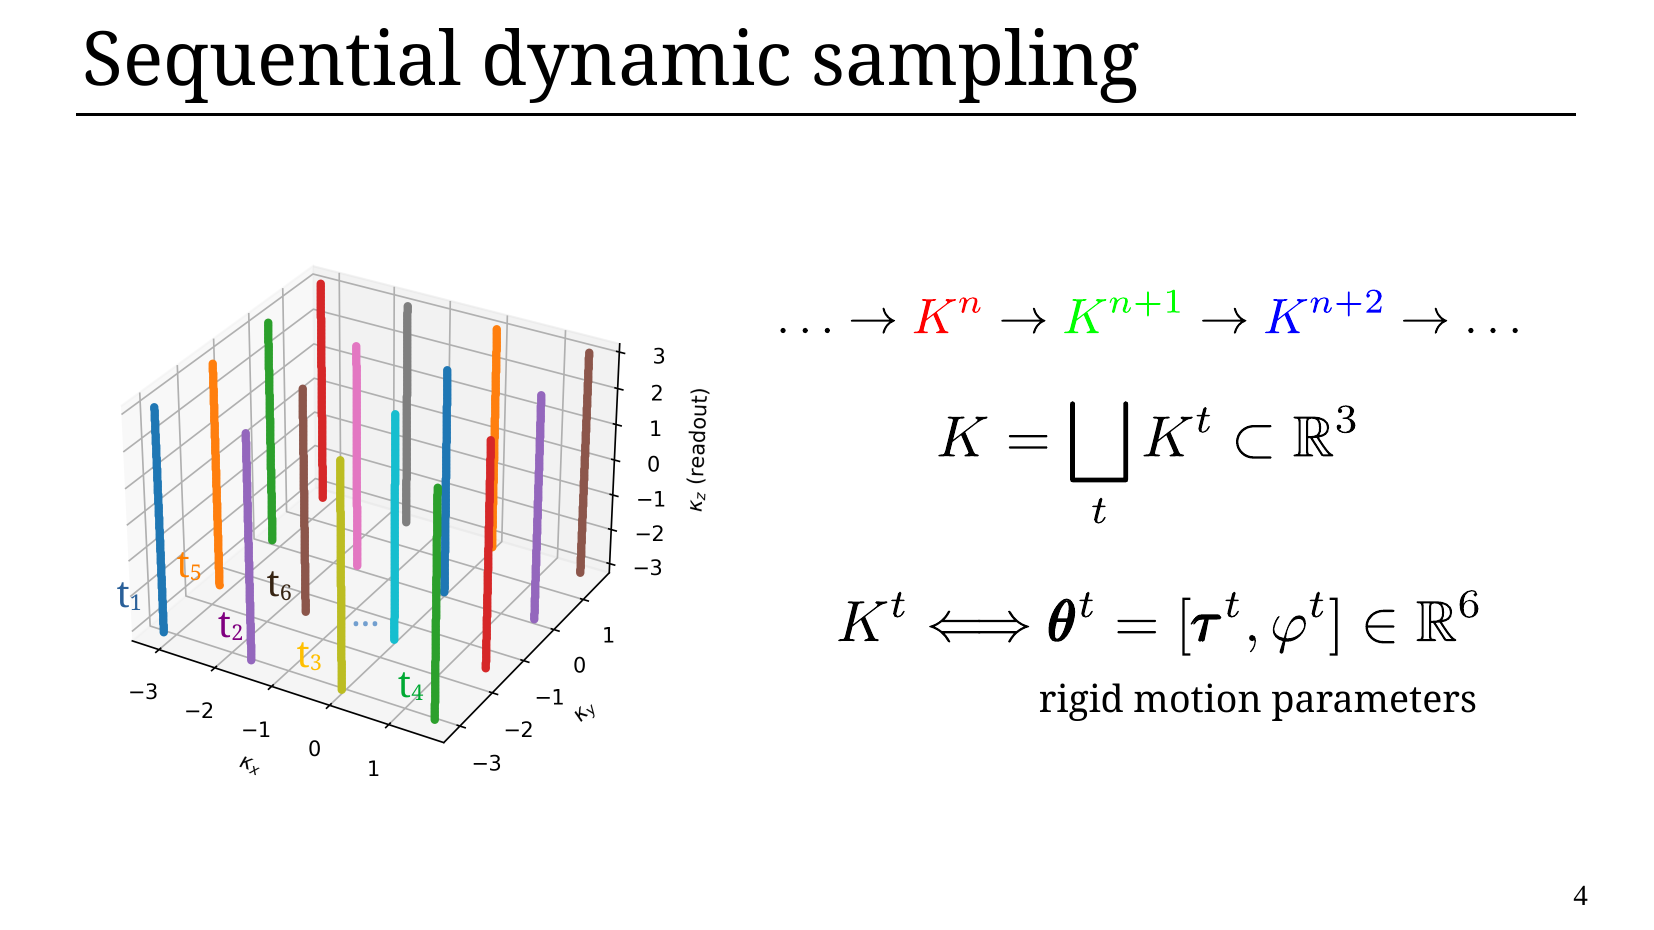

# Sequential dynamic sampling
t5
t6
t1
...
t2
t3
t4
rigid motion parameters